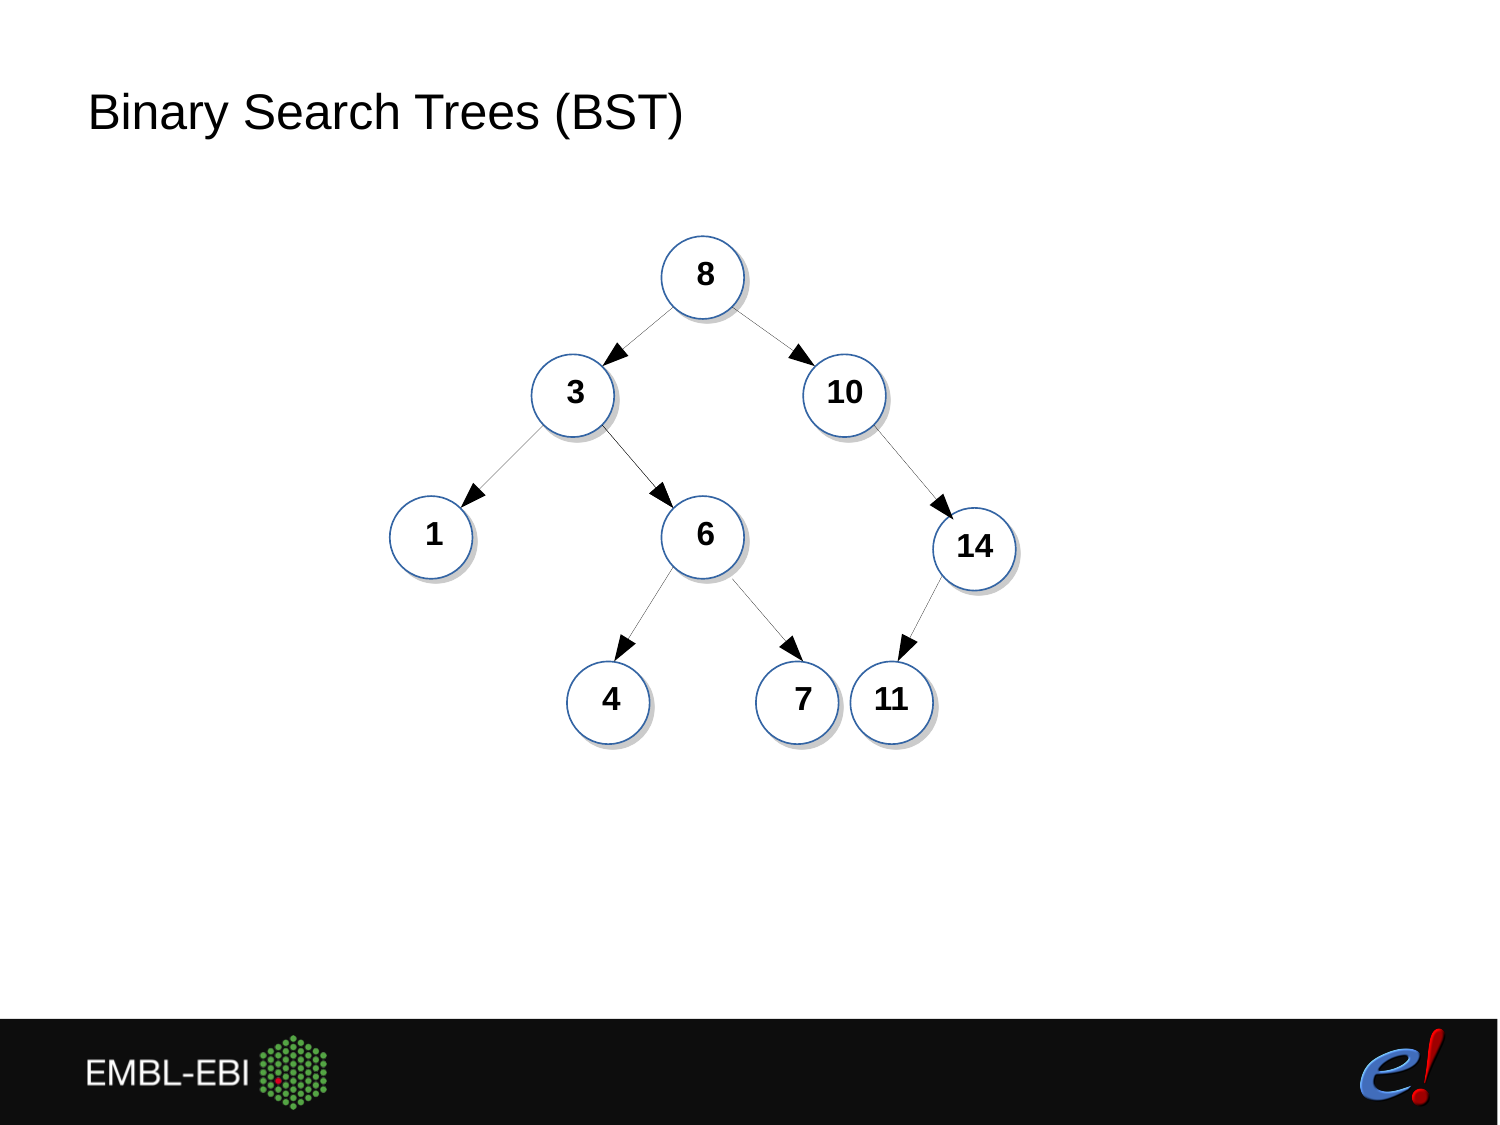

# Binary Search Trees (BST)
8
3
10
1
6
14
4
7
11